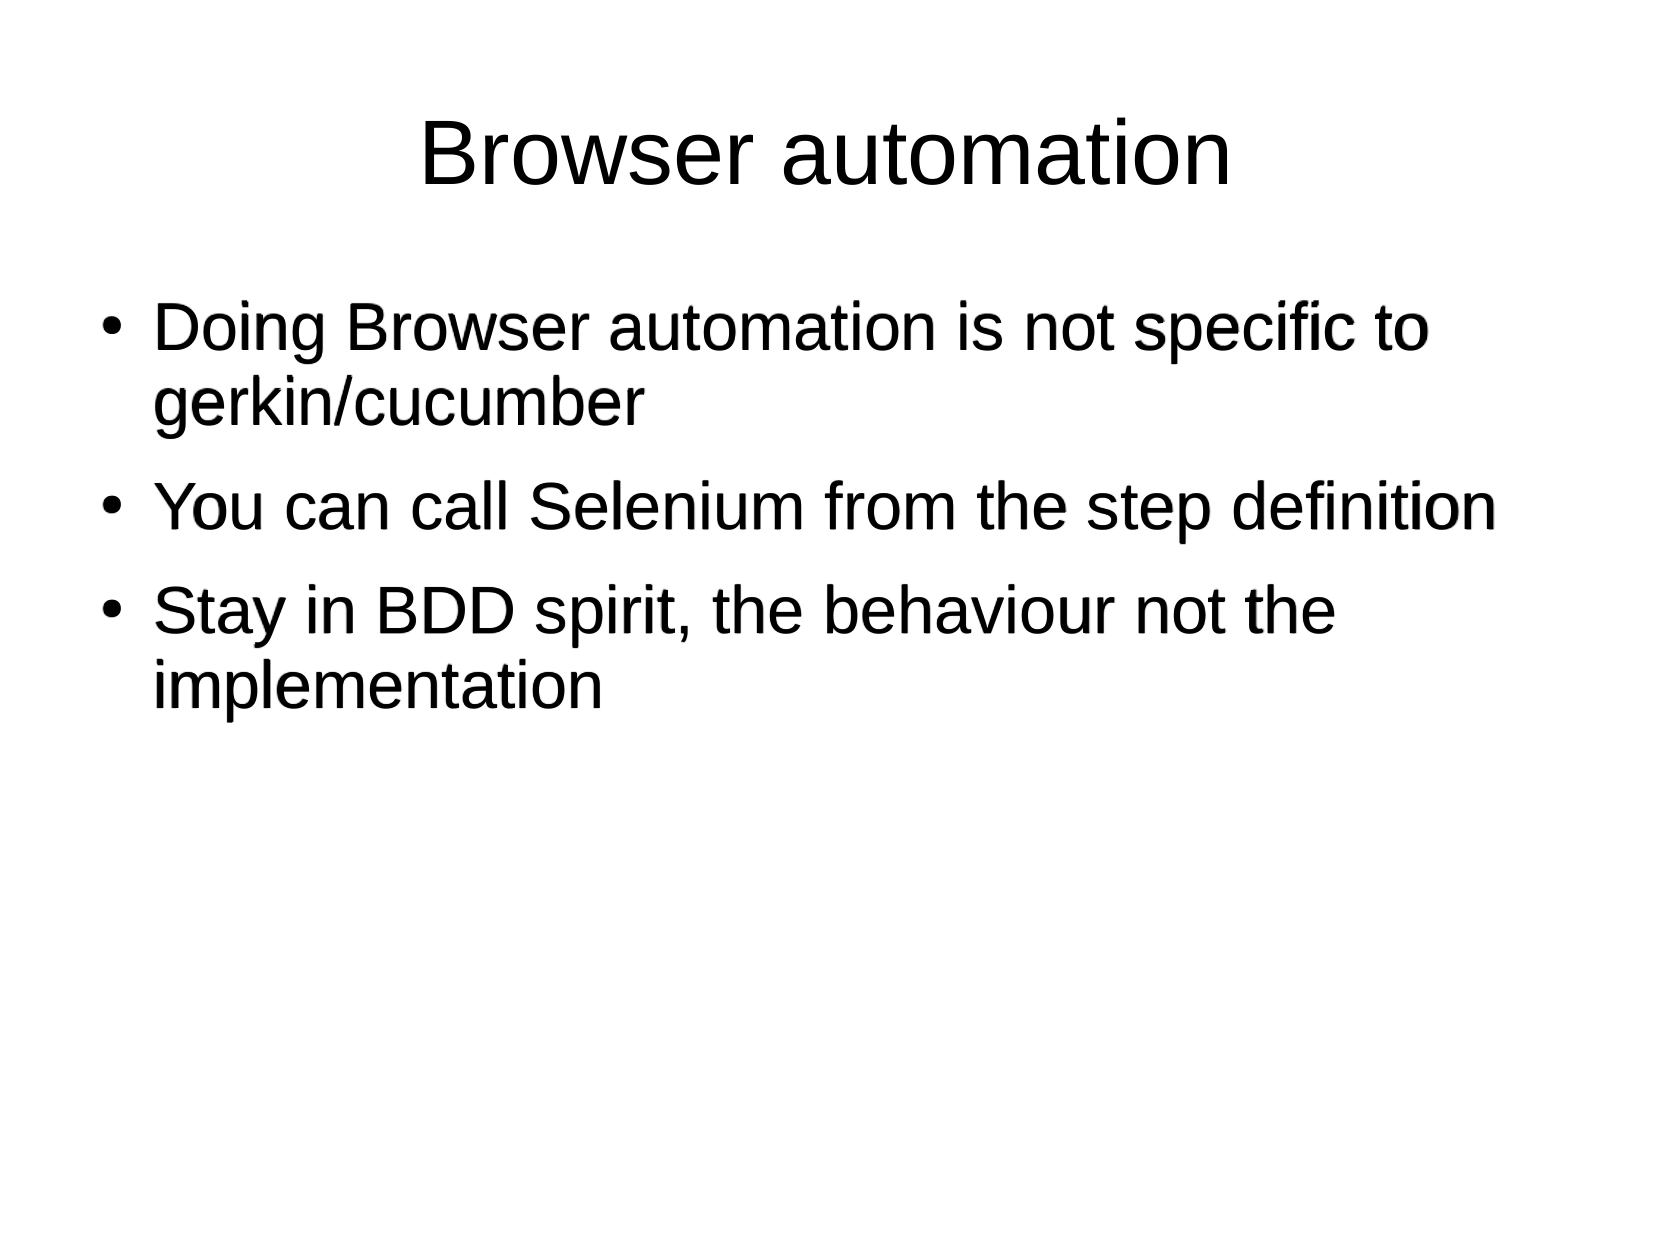

# Browser automation
Doing Browser automation is not specific to gerkin/cucumber
You can call Selenium from the step definition
Stay in BDD spirit, the behaviour not the implementation